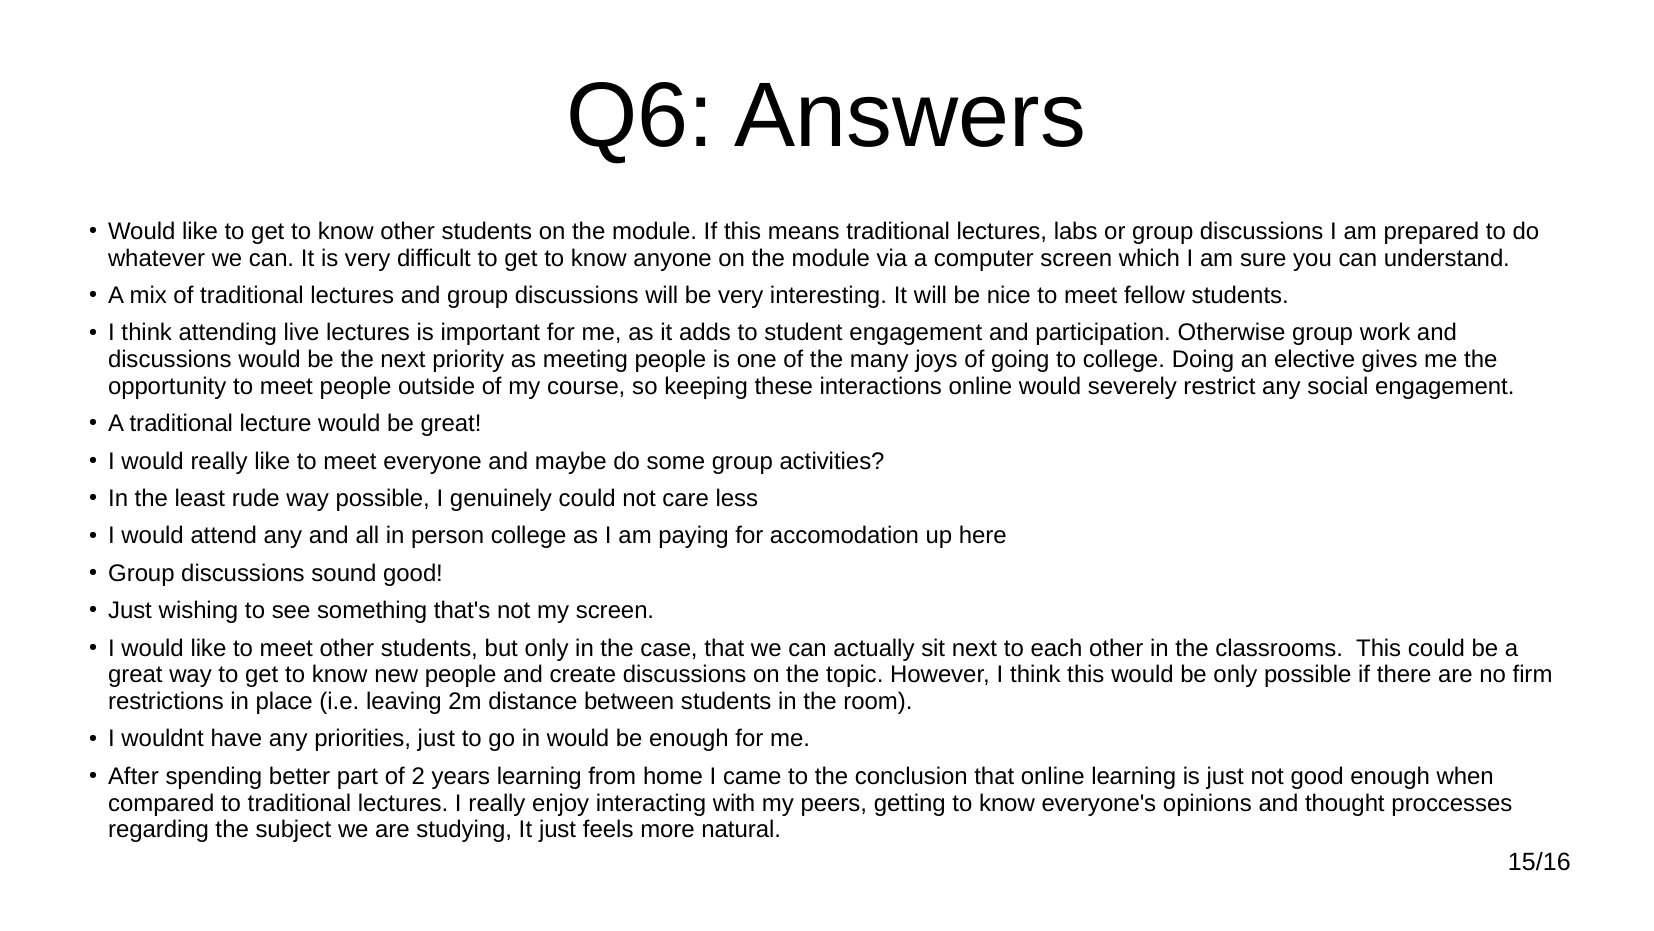

# Q6: Answers
Would like to get to know other students on the module. If this means traditional lectures, labs or group discussions I am prepared to do whatever we can. It is very difficult to get to know anyone on the module via a computer screen which I am sure you can understand.
A mix of traditional lectures and group discussions will be very interesting. It will be nice to meet fellow students.
I think attending live lectures is important for me, as it adds to student engagement and participation. Otherwise group work and discussions would be the next priority as meeting people is one of the many joys of going to college. Doing an elective gives me the opportunity to meet people outside of my course, so keeping these interactions online would severely restrict any social engagement.
A traditional lecture would be great!
I would really like to meet everyone and maybe do some group activities?
In the least rude way possible, I genuinely could not care less
I would attend any and all in person college as I am paying for accomodation up here
Group discussions sound good!
Just wishing to see something that's not my screen.
I would like to meet other students, but only in the case, that we can actually sit next to each other in the classrooms. This could be a great way to get to know new people and create discussions on the topic. However, I think this would be only possible if there are no firm restrictions in place (i.e. leaving 2m distance between students in the room).
I wouldnt have any priorities, just to go in would be enough for me.
After spending better part of 2 years learning from home I came to the conclusion that online learning is just not good enough when compared to traditional lectures. I really enjoy interacting with my peers, getting to know everyone's opinions and thought proccesses regarding the subject we are studying, It just feels more natural.
15